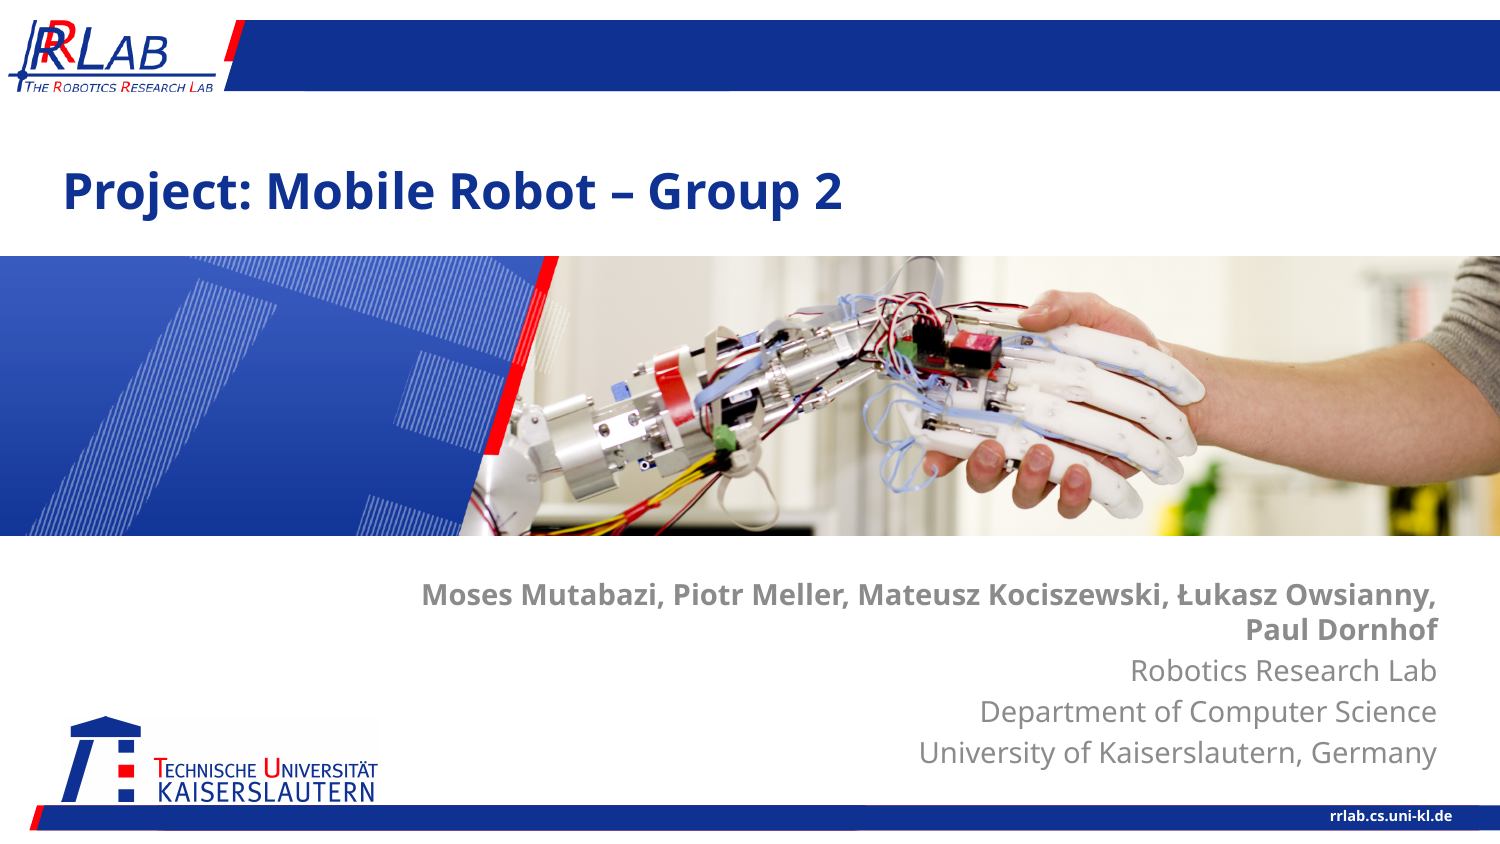

Project: Mobile Robot – Group 2
# Moses Mutabazi, Piotr Meller, Mateusz Kociszewski, Łukasz Owsianny, Paul Dornhof
Robotics Research Lab
Department of Computer Science
University of Kaiserslautern, Germany